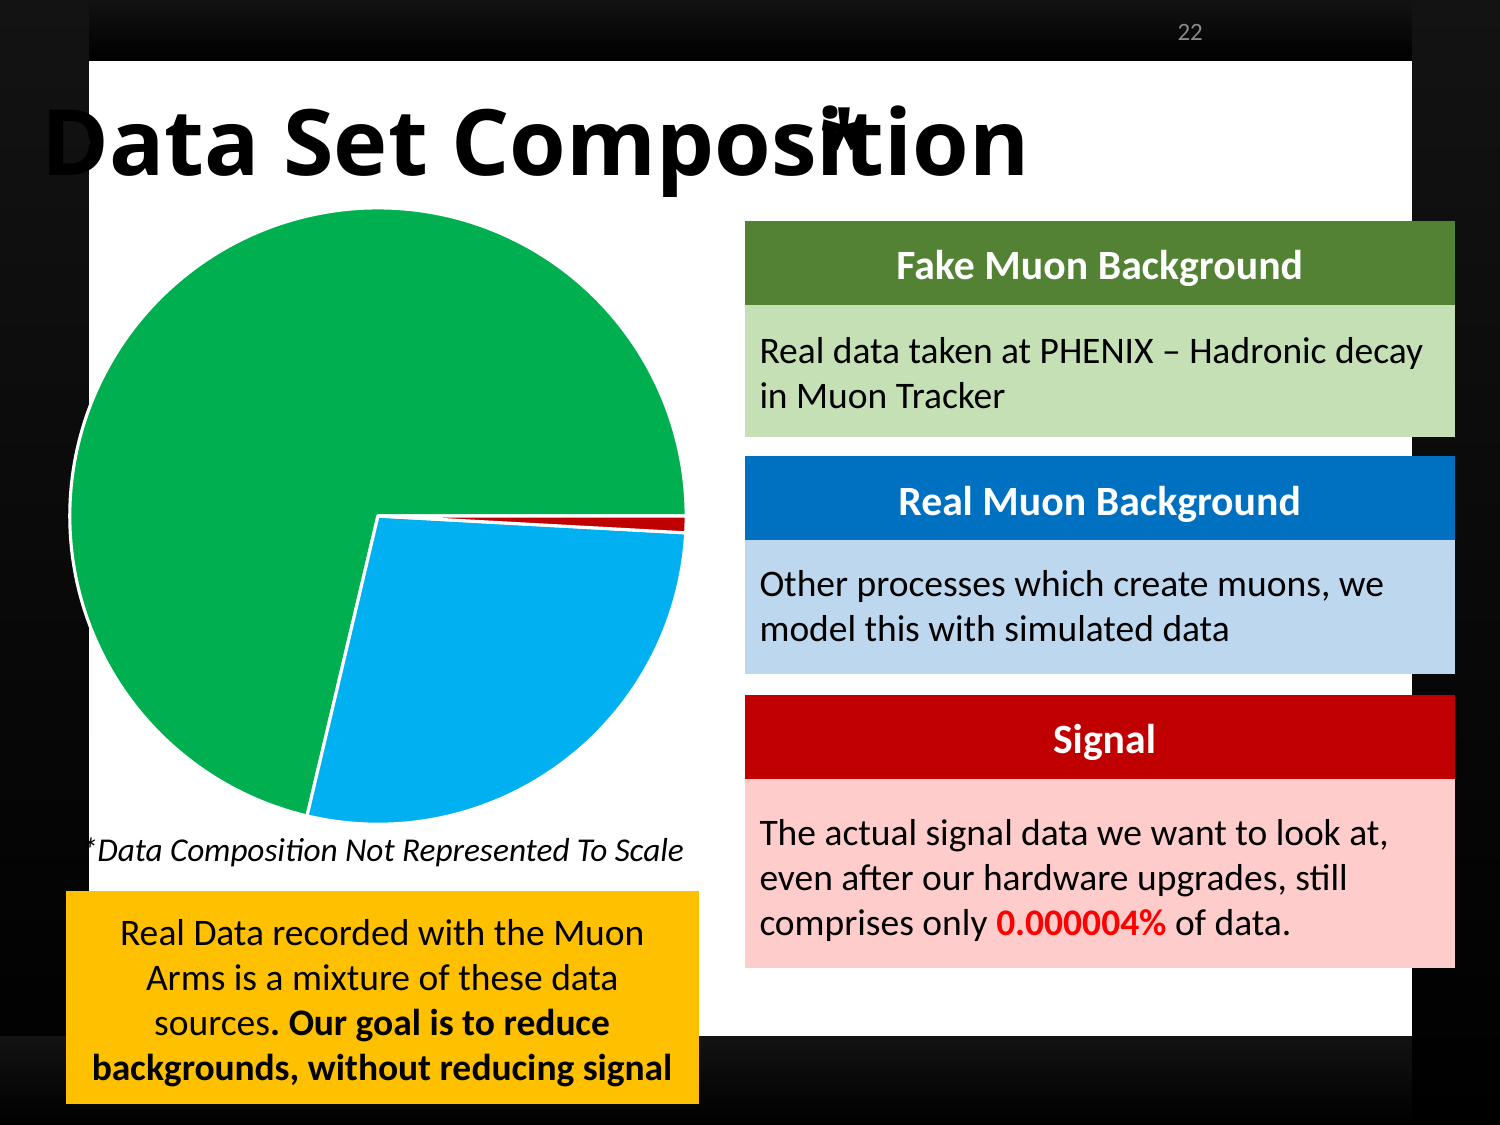

22
# Data Set Composition
*
*Data Composition Not Represented To Scale
### Chart
| Category | Data Set Composition |
|---|---|
| Fake Muons | 8.2 |
| Muon Background | 3.2 |
| W Signal | 0.1 |
Fake Muon Background
Real data taken at PHENIX – Hadronic decay in Muon Tracker
Real Muon Background
Other processes which create muons, we model this with simulated data
 Signal
The actual signal data we want to look at, even after our hardware upgrades, still comprises only 0.000004% of data.
Real Data recorded with the Muon Arms is a mixture of these data sources. Our goal is to reduce backgrounds, without reducing signal